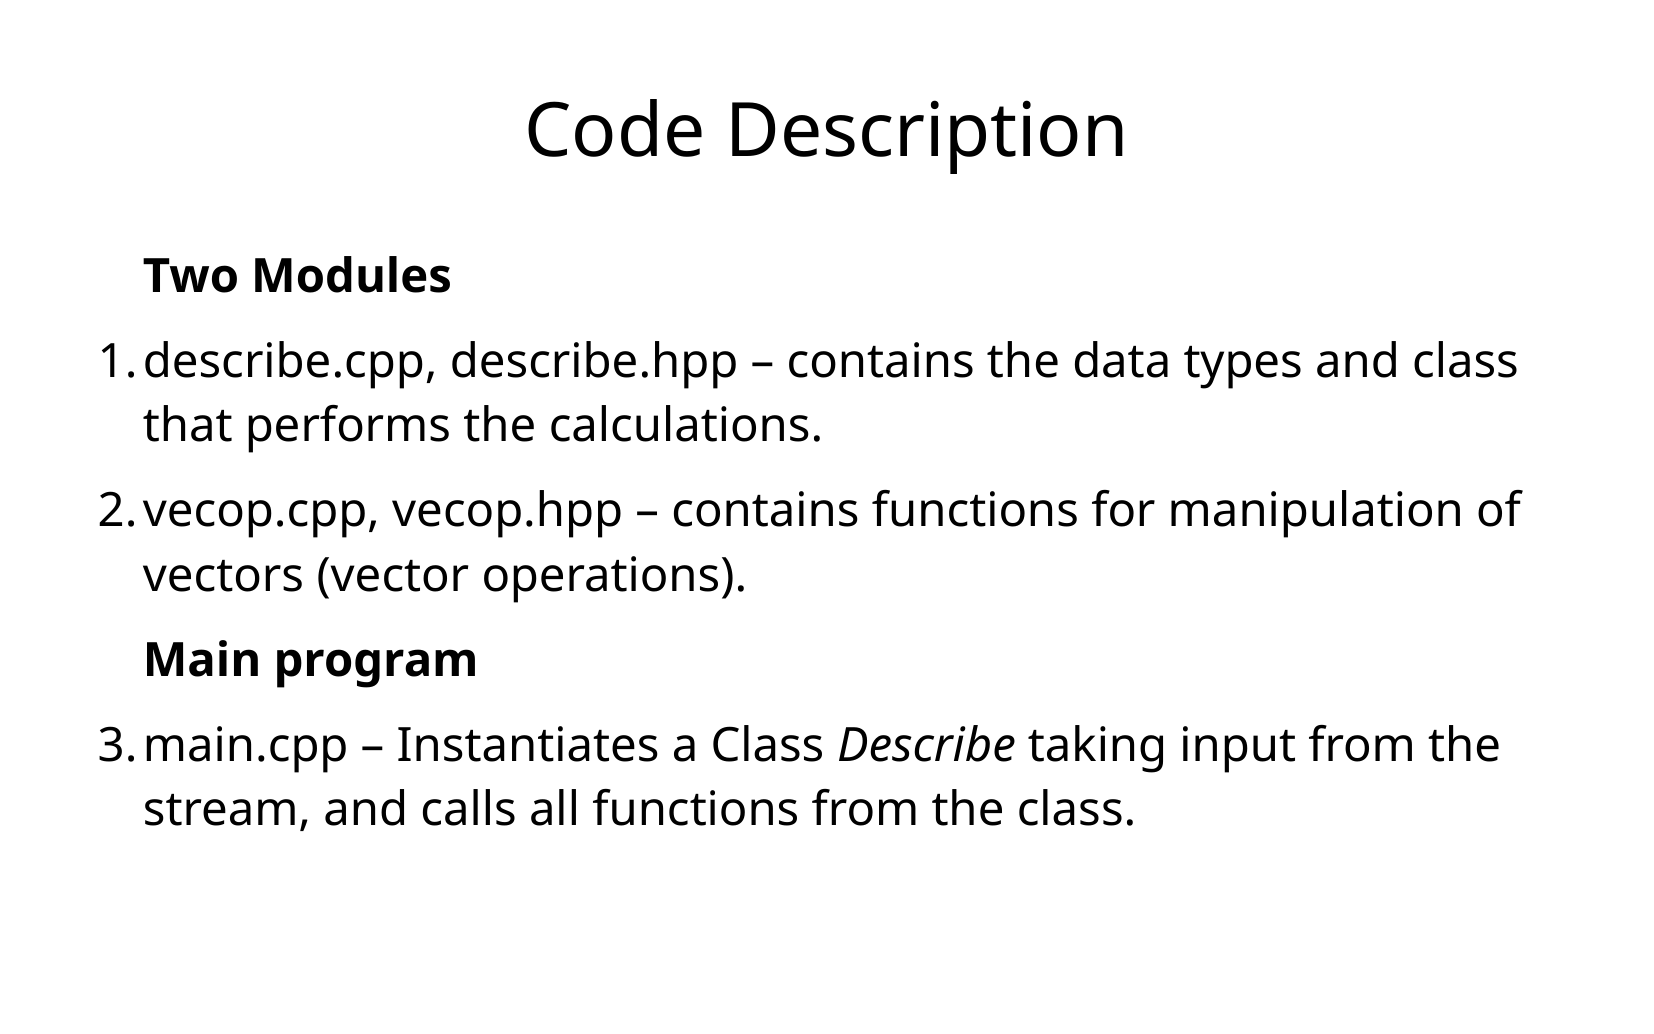

# Code Description
Two Modules
describe.cpp, describe.hpp – contains the data types and class that performs the calculations.
vecop.cpp, vecop.hpp – contains functions for manipulation of vectors (vector operations).
Main program
main.cpp – Instantiates a Class Describe taking input from the stream, and calls all functions from the class.